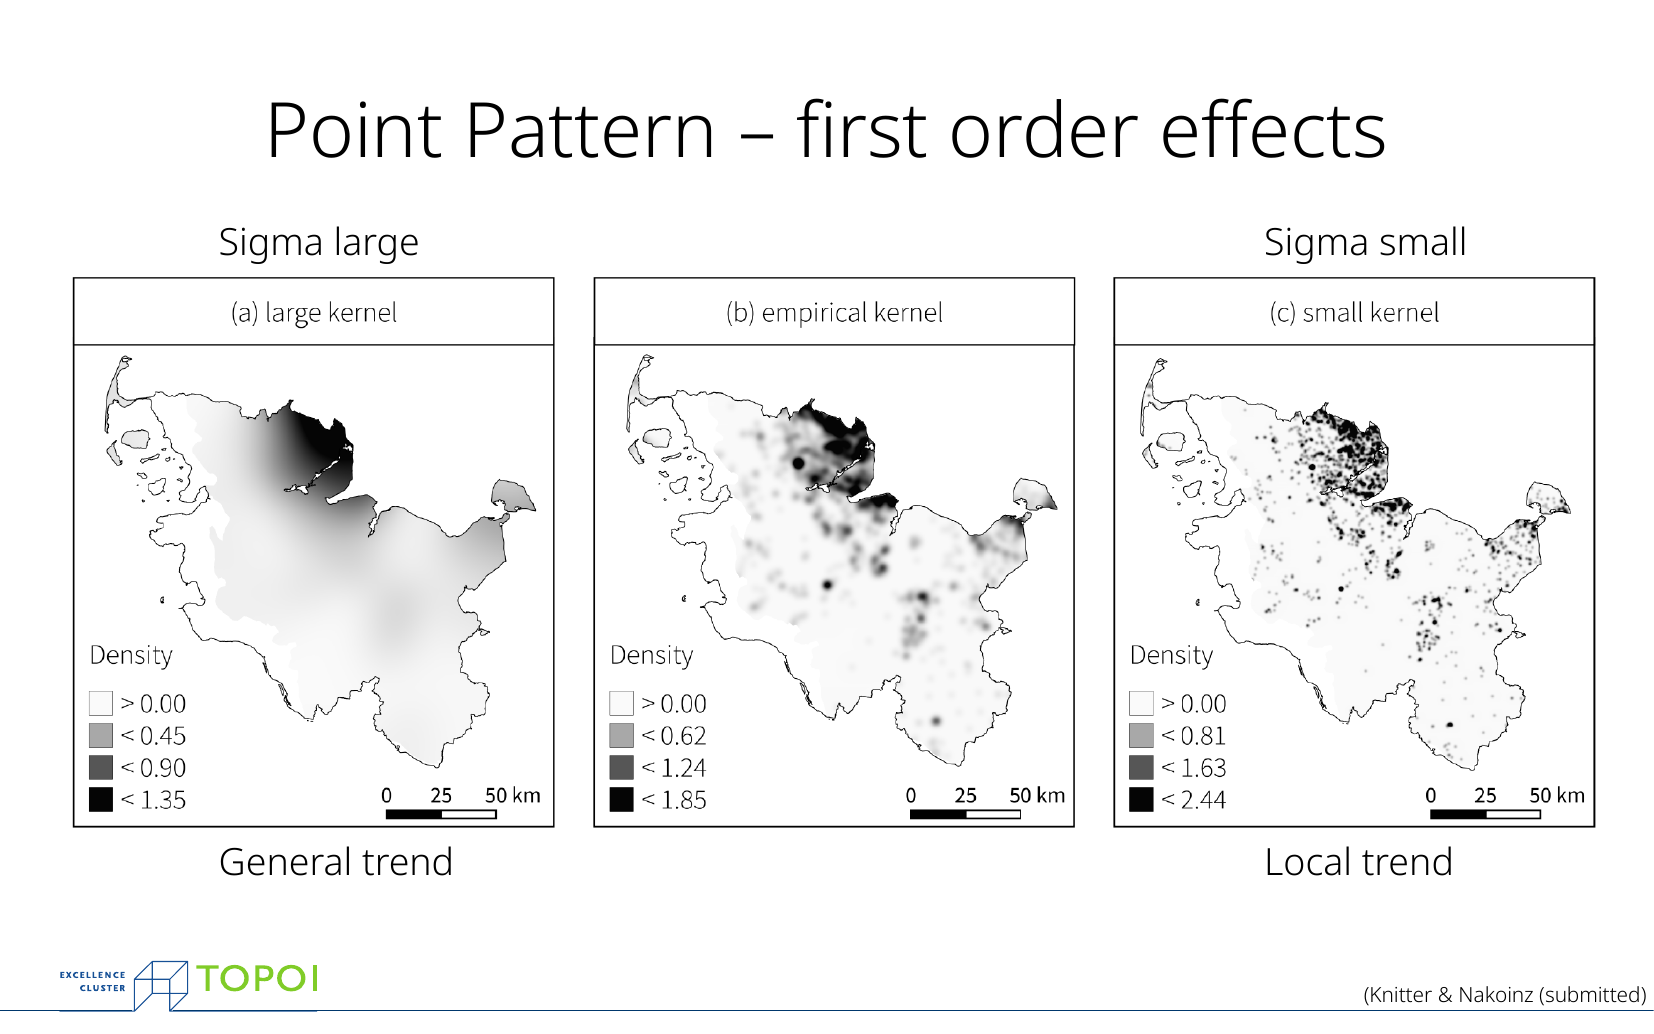

# Point Pattern – first order effects
Sigma large
Sigma small
General trend
Local trend
(Knitter & Nakoinz (submitted)